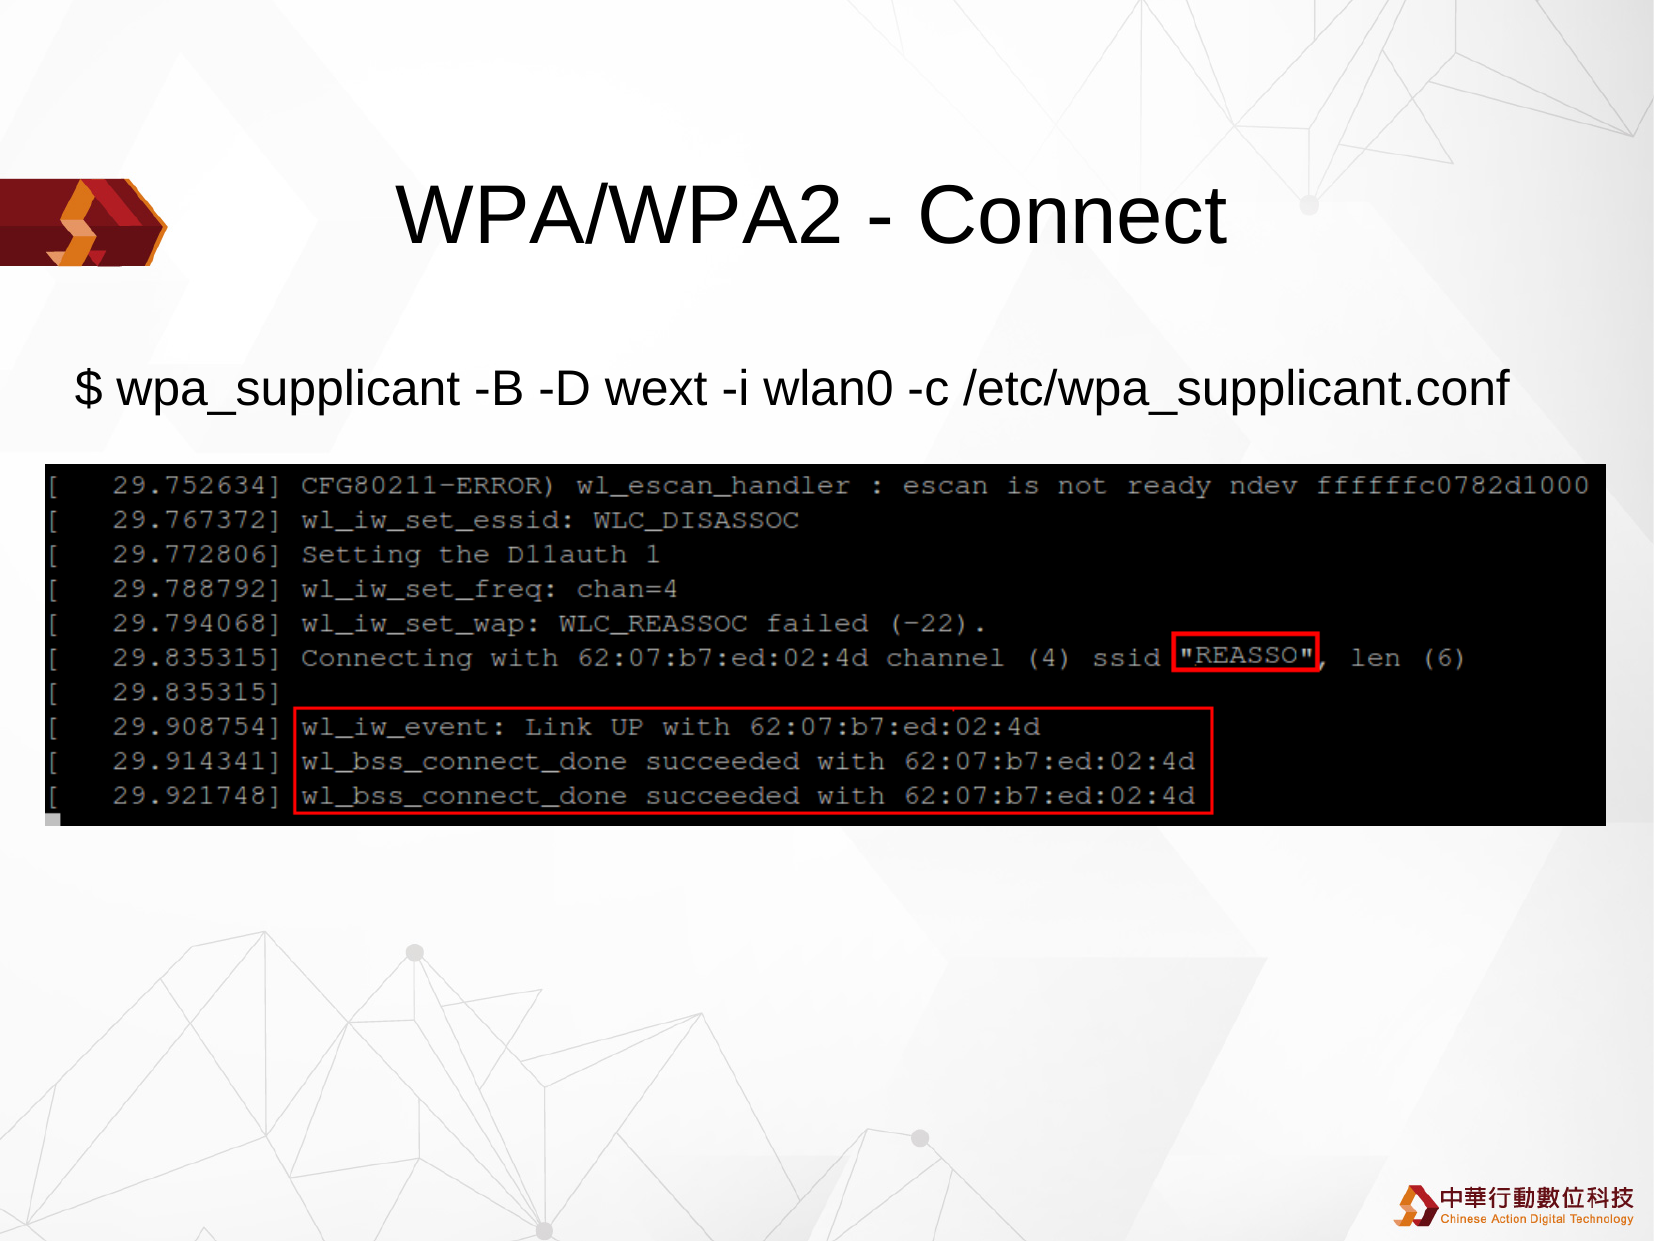

# WPA/WPA2 - Connect
$ wpa_supplicant -B -D wext -i wlan0 -c /etc/wpa_supplicant.conf